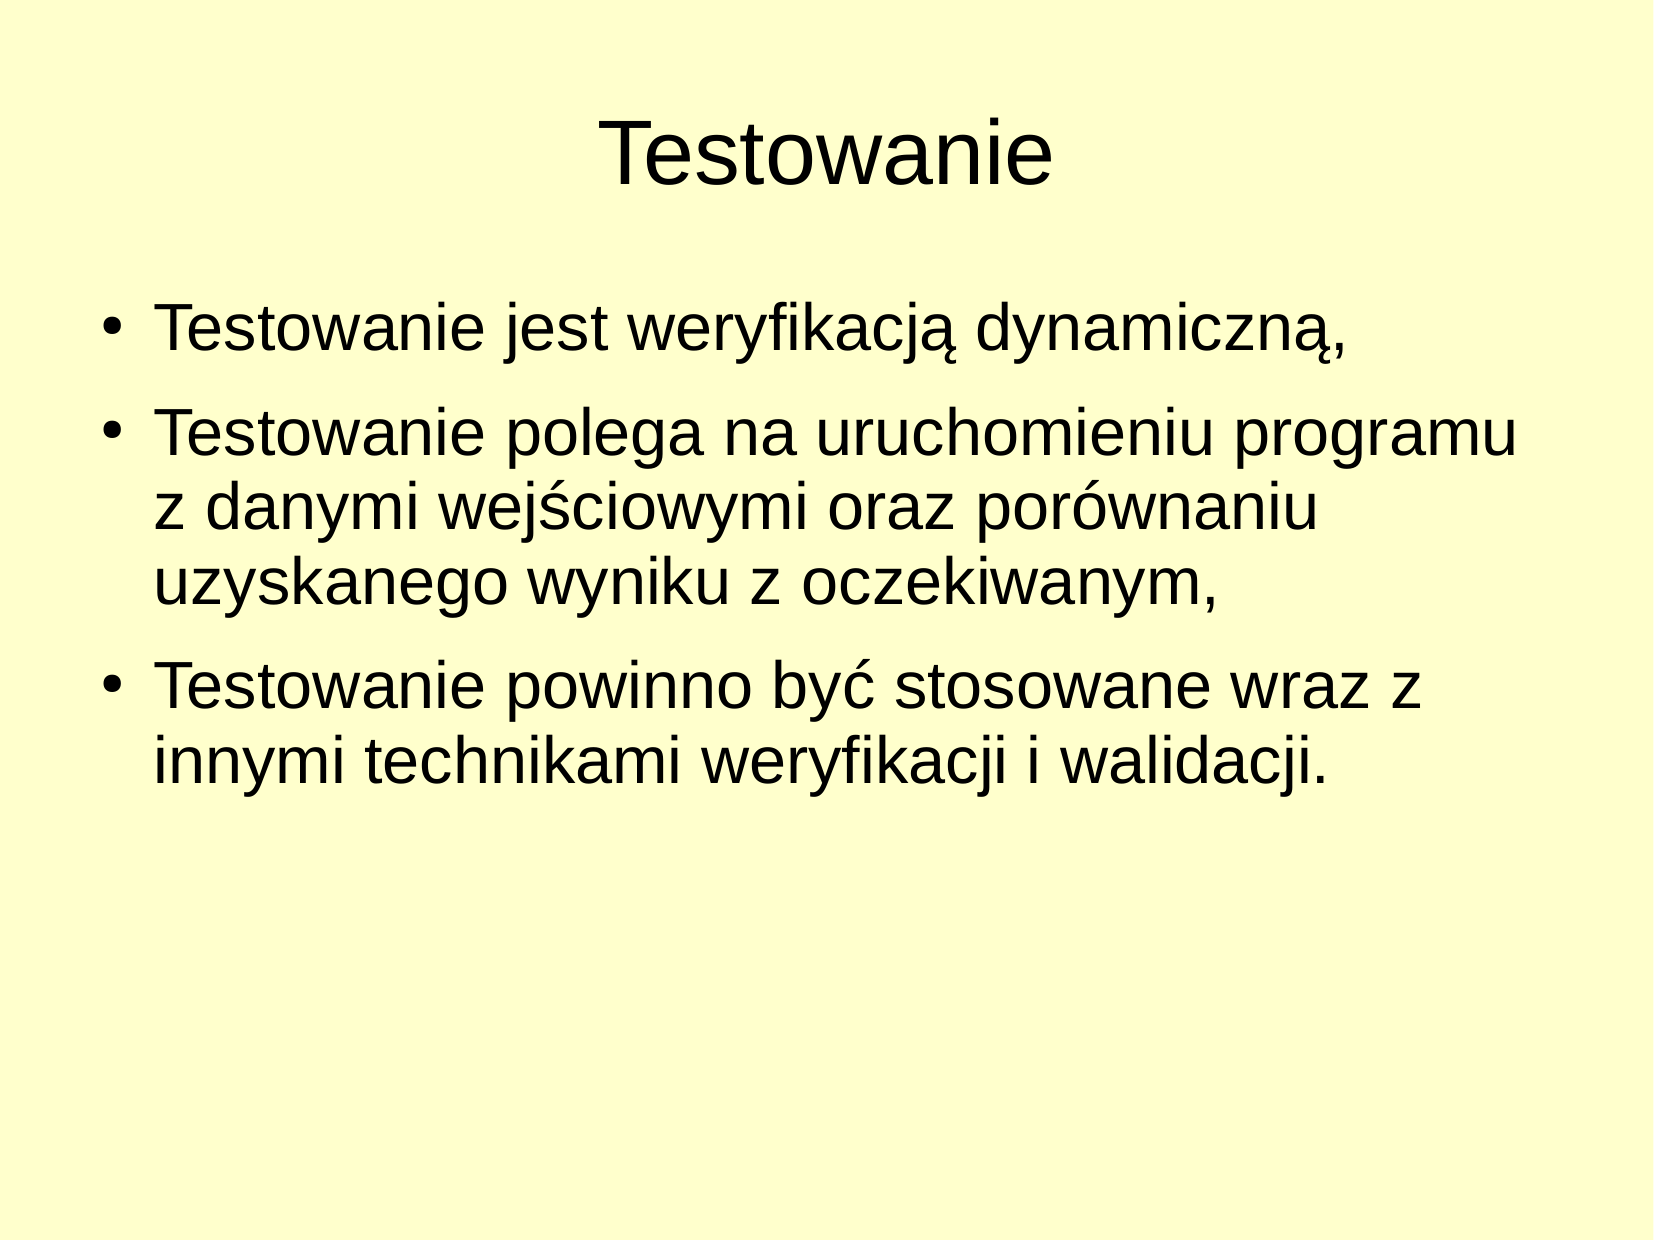

# Testowanie
Testowanie jest weryfikacją dynamiczną,
Testowanie polega na uruchomieniu programu z danymi wejściowymi oraz porównaniu uzyskanego wyniku z oczekiwanym,
Testowanie powinno być stosowane wraz z innymi technikami weryfikacji i walidacji.